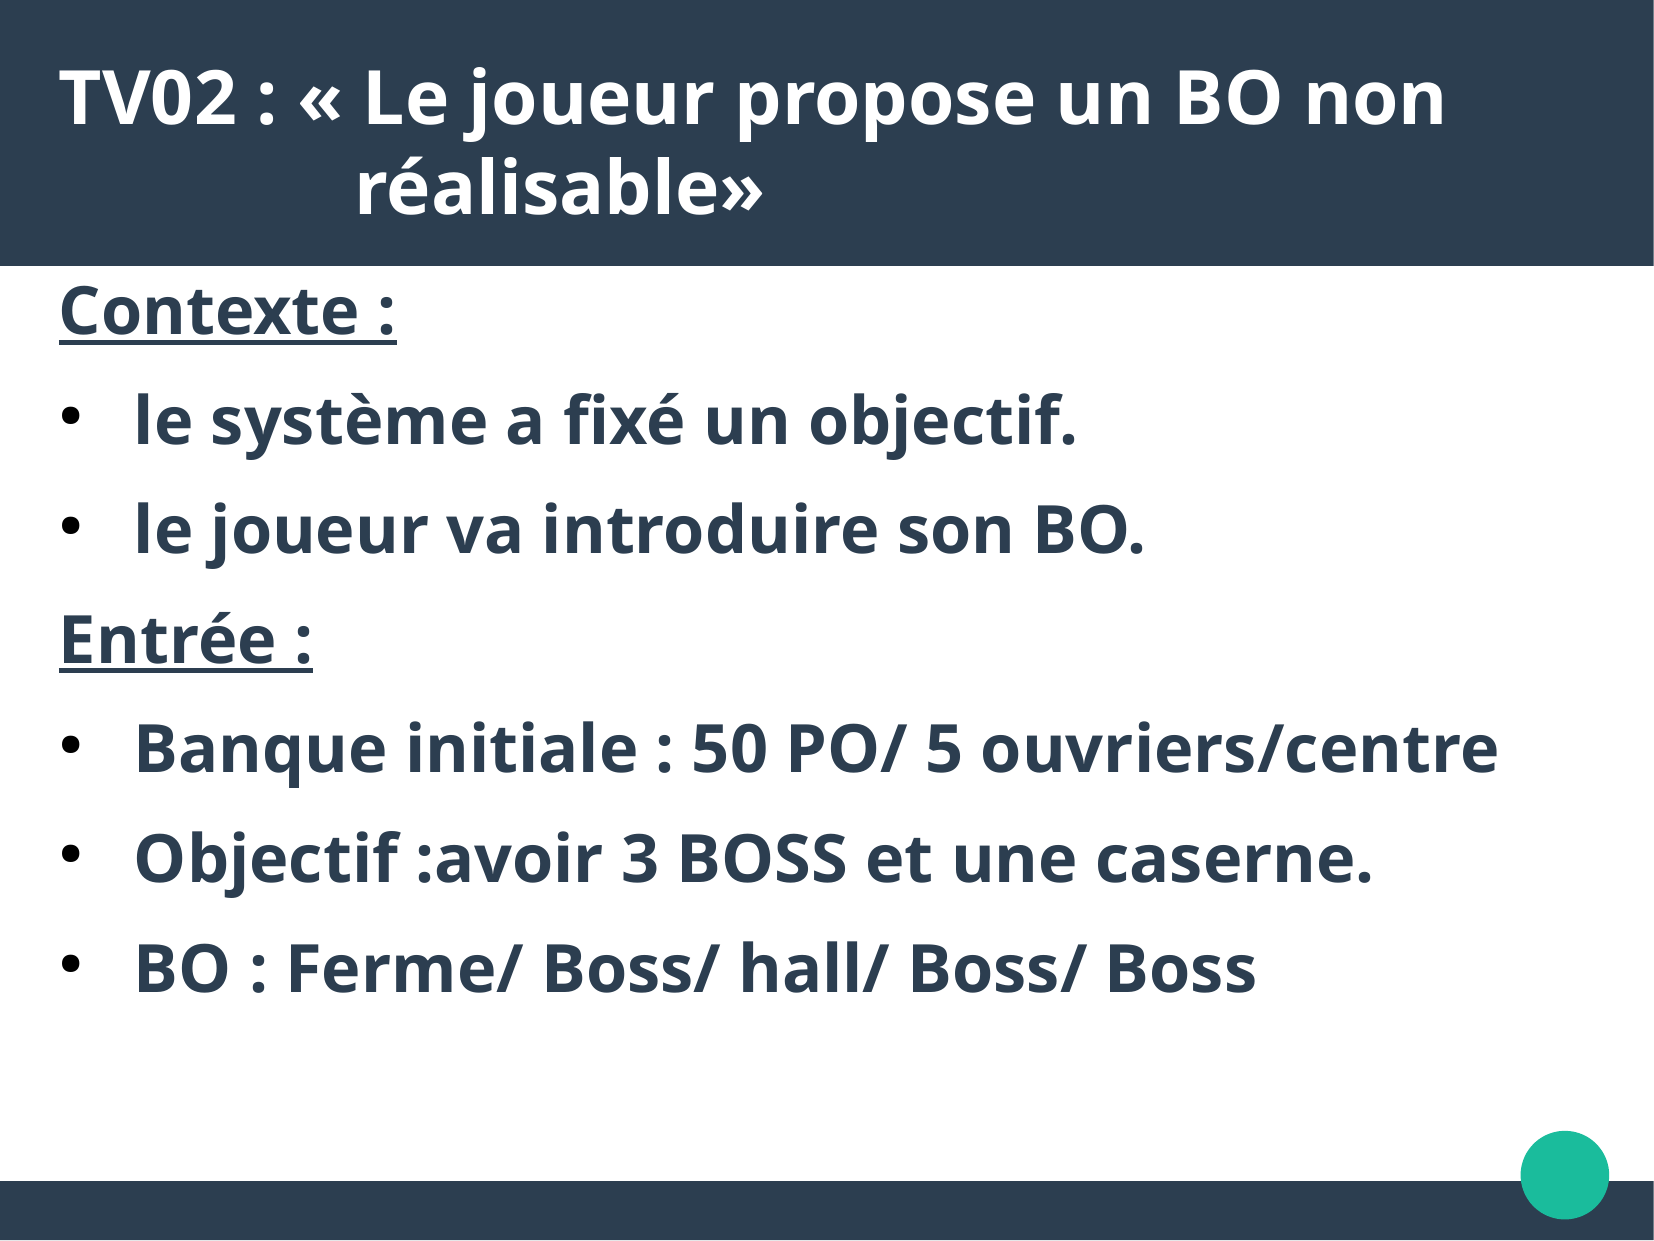

# TV02 : « Le joueur propose un BO non 			 		réalisable»
Contexte :
le système a fixé un objectif.
le joueur va introduire son BO.
Entrée :
Banque initiale : 50 PO/ 5 ouvriers/centre
Objectif :avoir 3 BOSS et une caserne.
BO : Ferme/ Boss/ hall/ Boss/ Boss